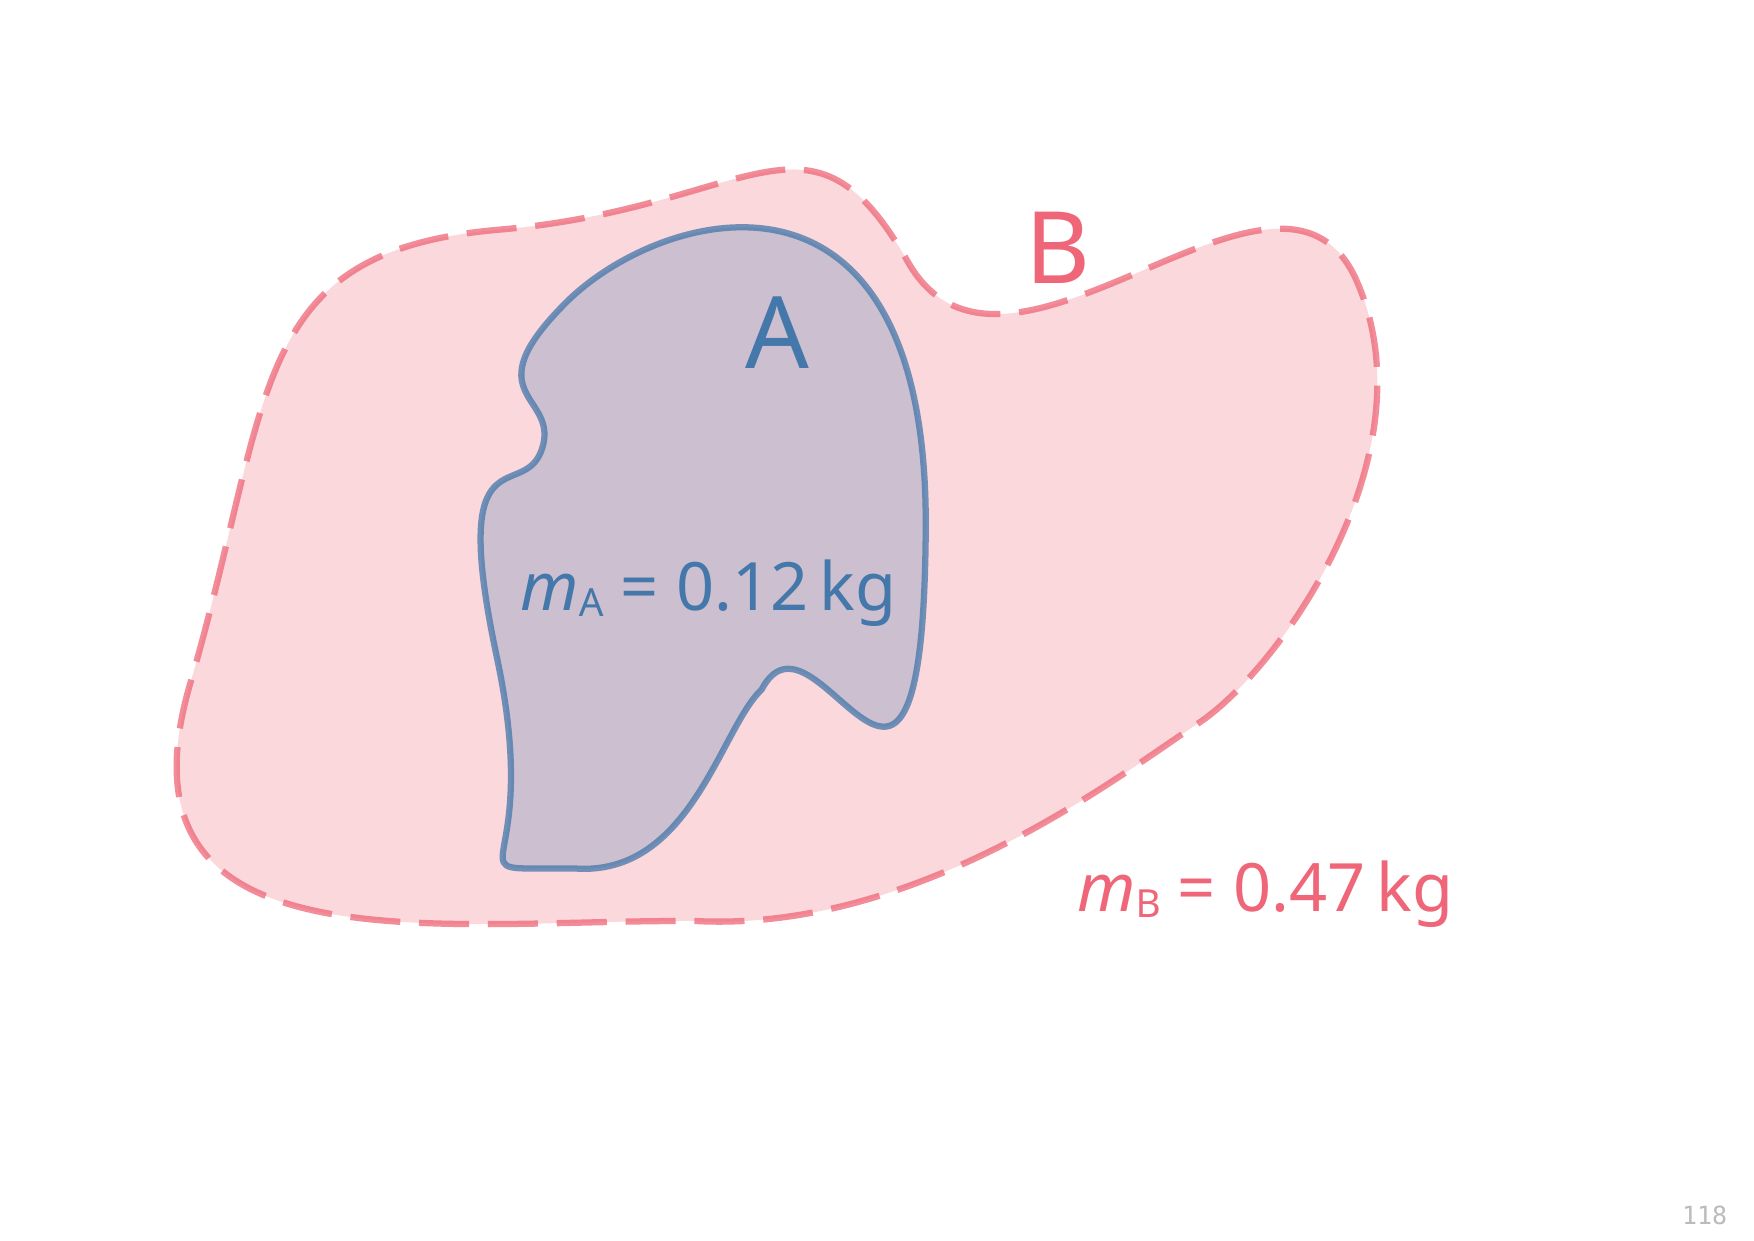

B
A
mA = 0.12 kg
mB = 0.47 kg